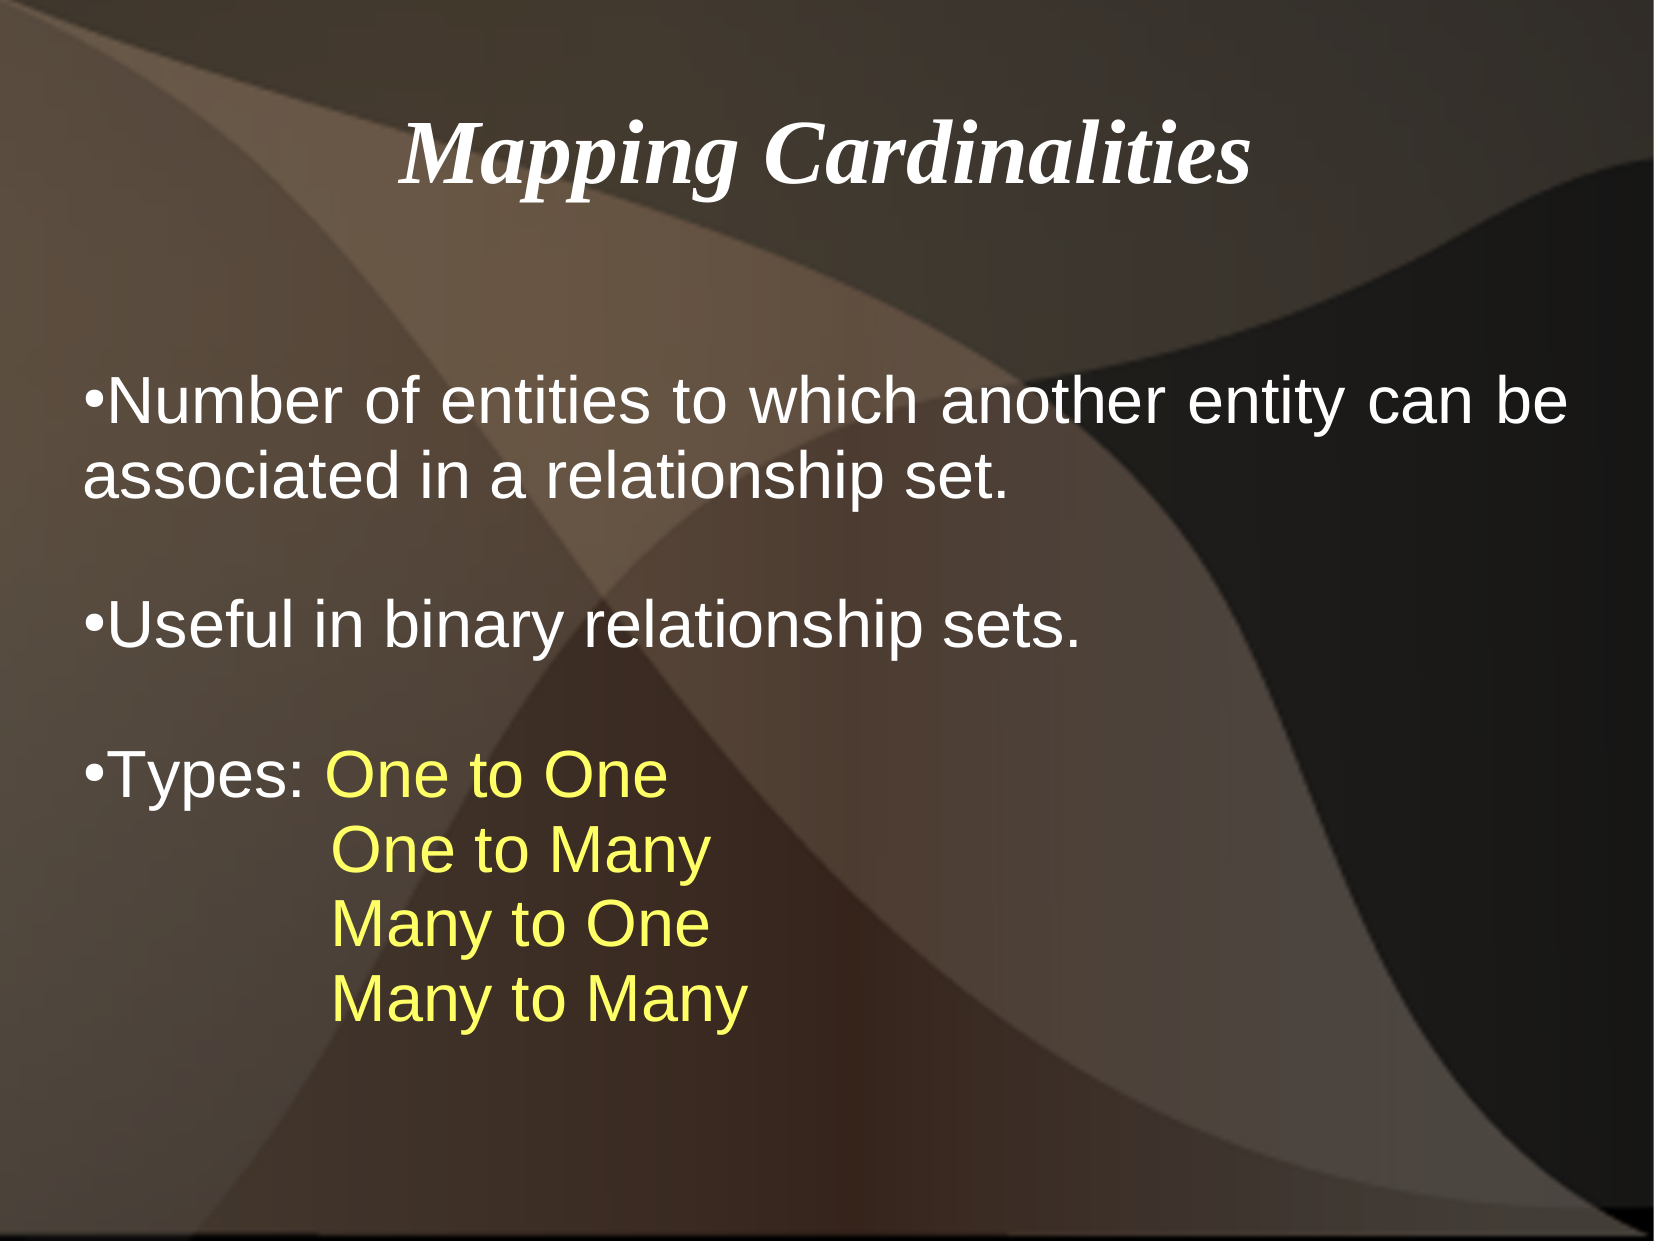

# Mapping Cardinalities
Number of entities to which another entity can be associated in a relationship set.
Useful in binary relationship sets.
Types: One to One
One to Many
Many to One
Many to Many